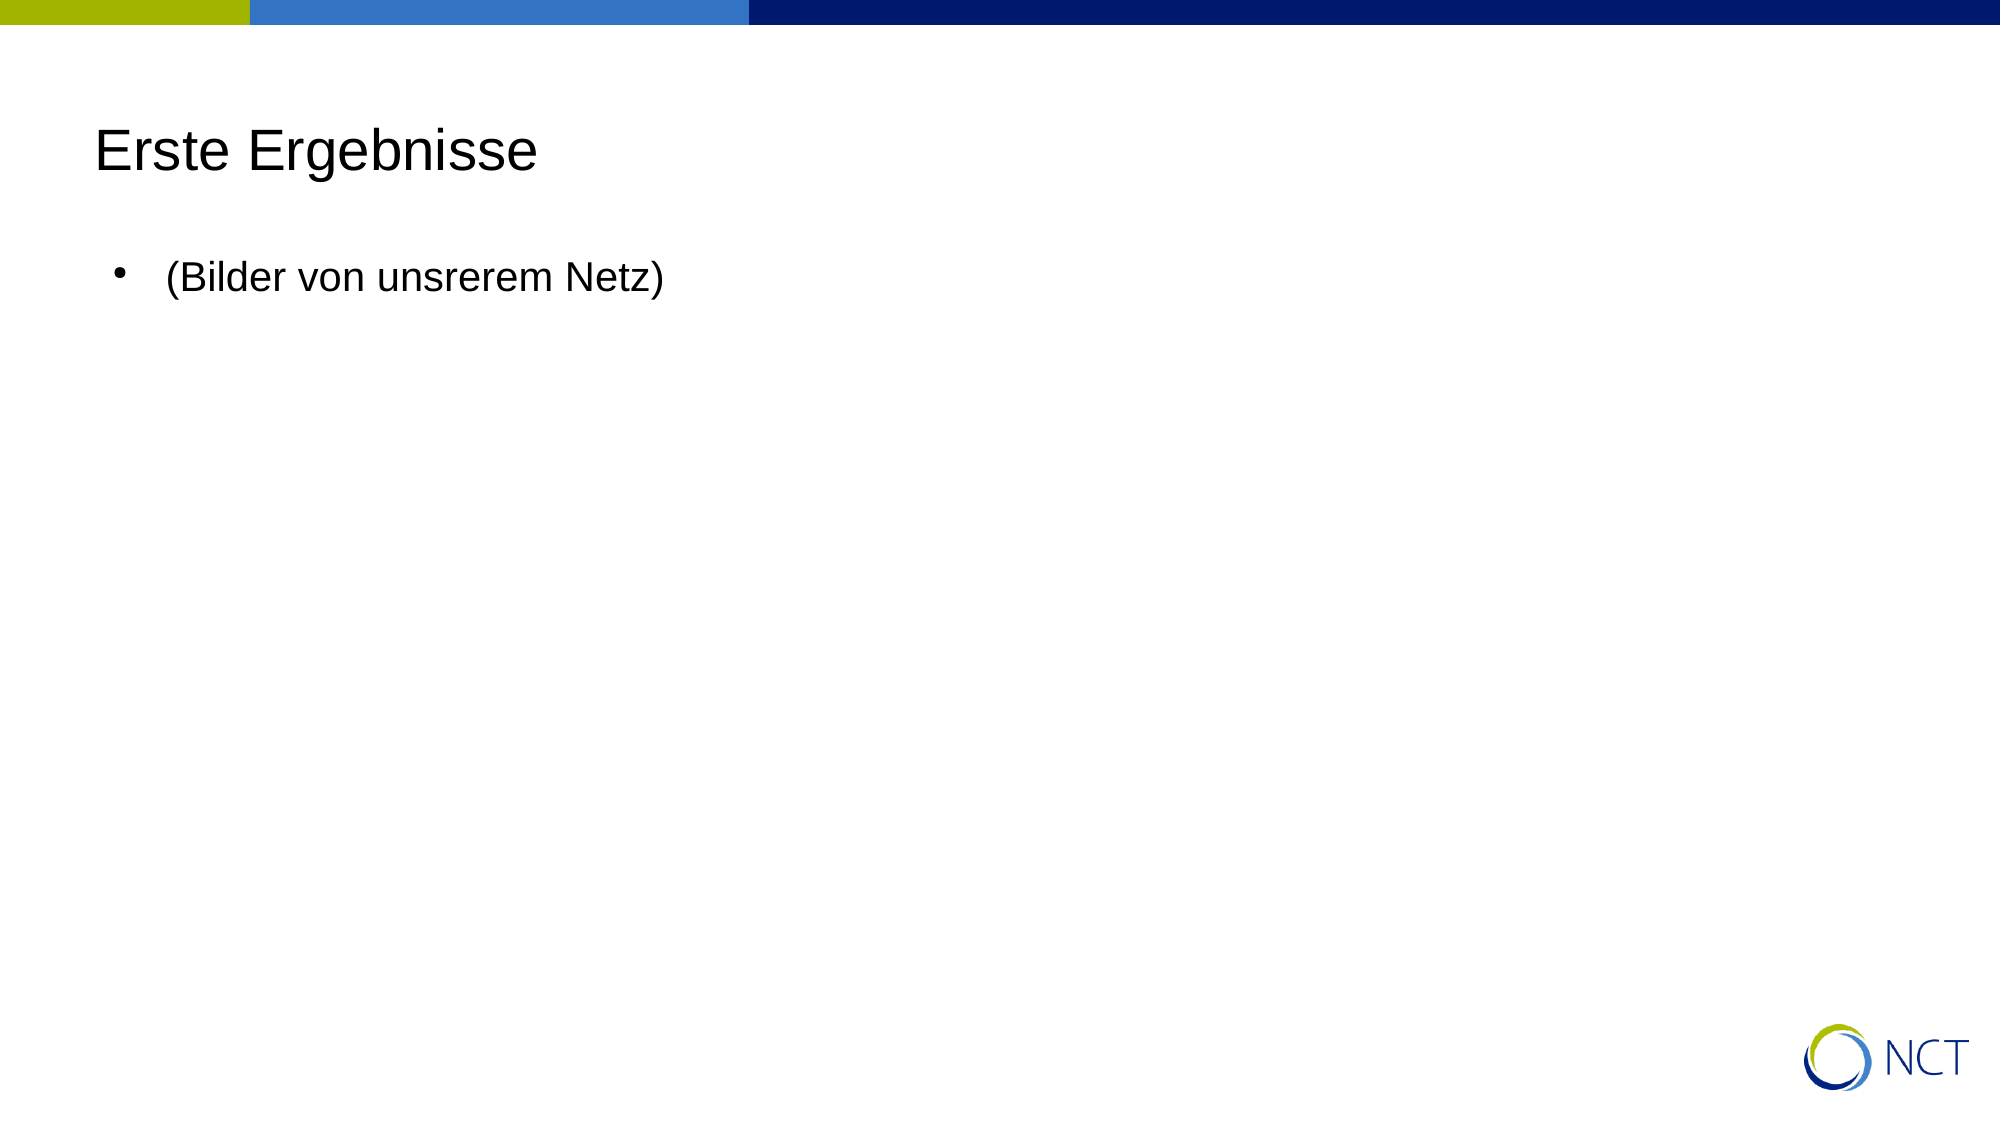

# Erste Ergebnisse
(Bilder von unsrerem Netz)